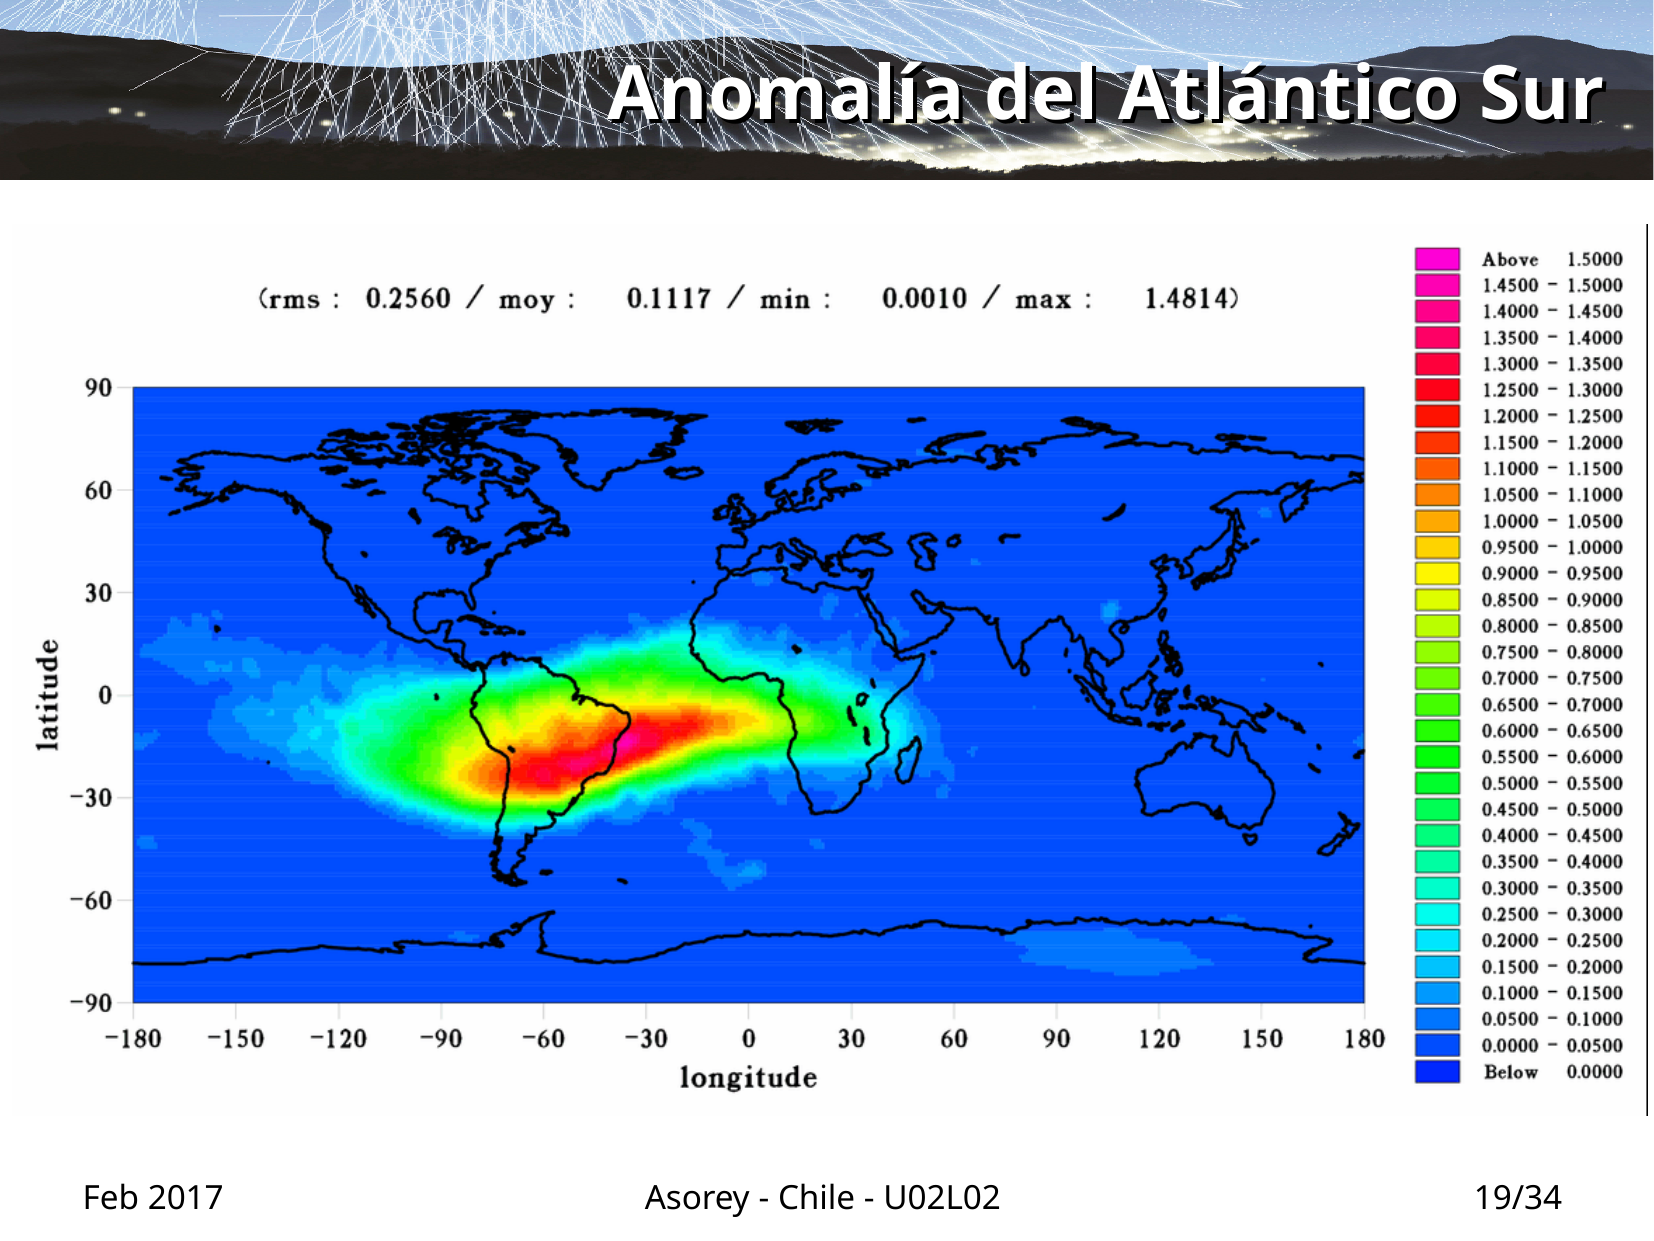

# Anomalía del Atlántico Sur
Feb 2017
Asorey - Chile - U02L02
19